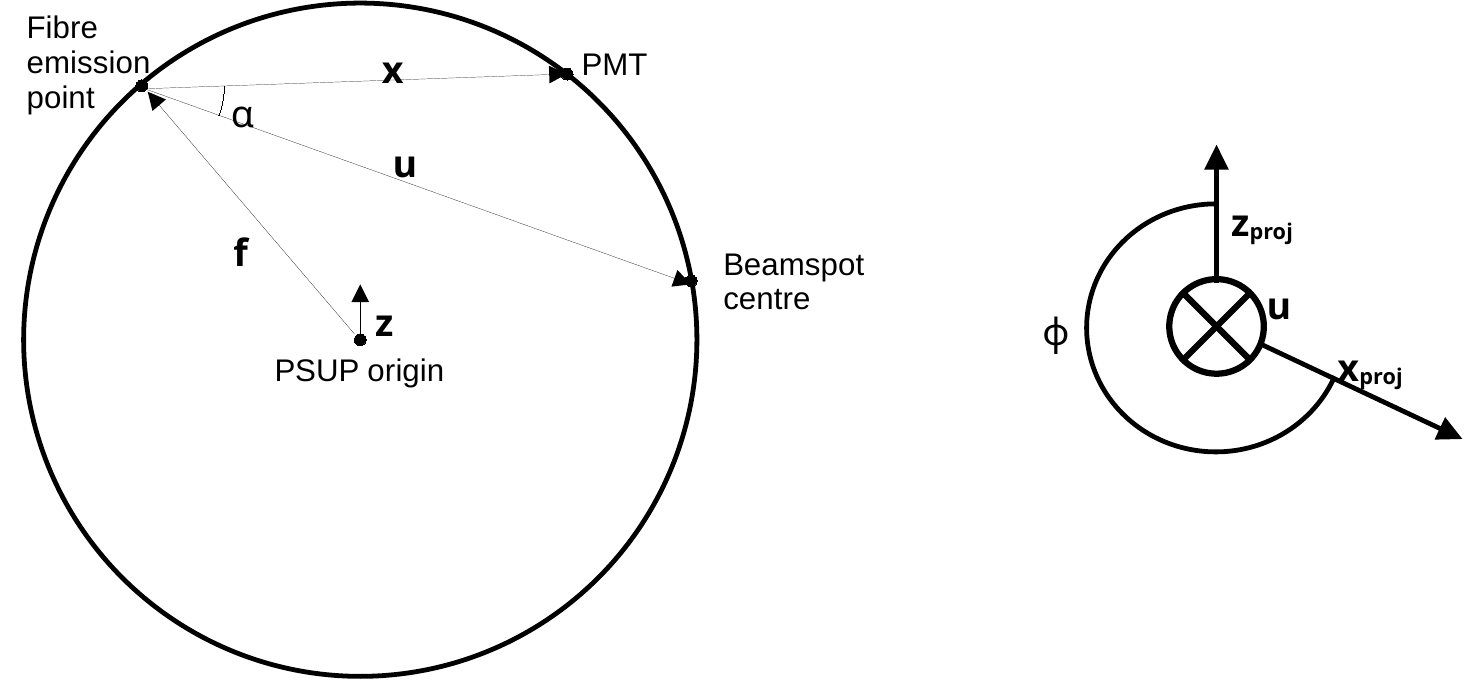

Fibre emission point
x
PMT
α
u
zproj
f
Beamspot centre
u
z
ϕ
xproj
PSUP origin